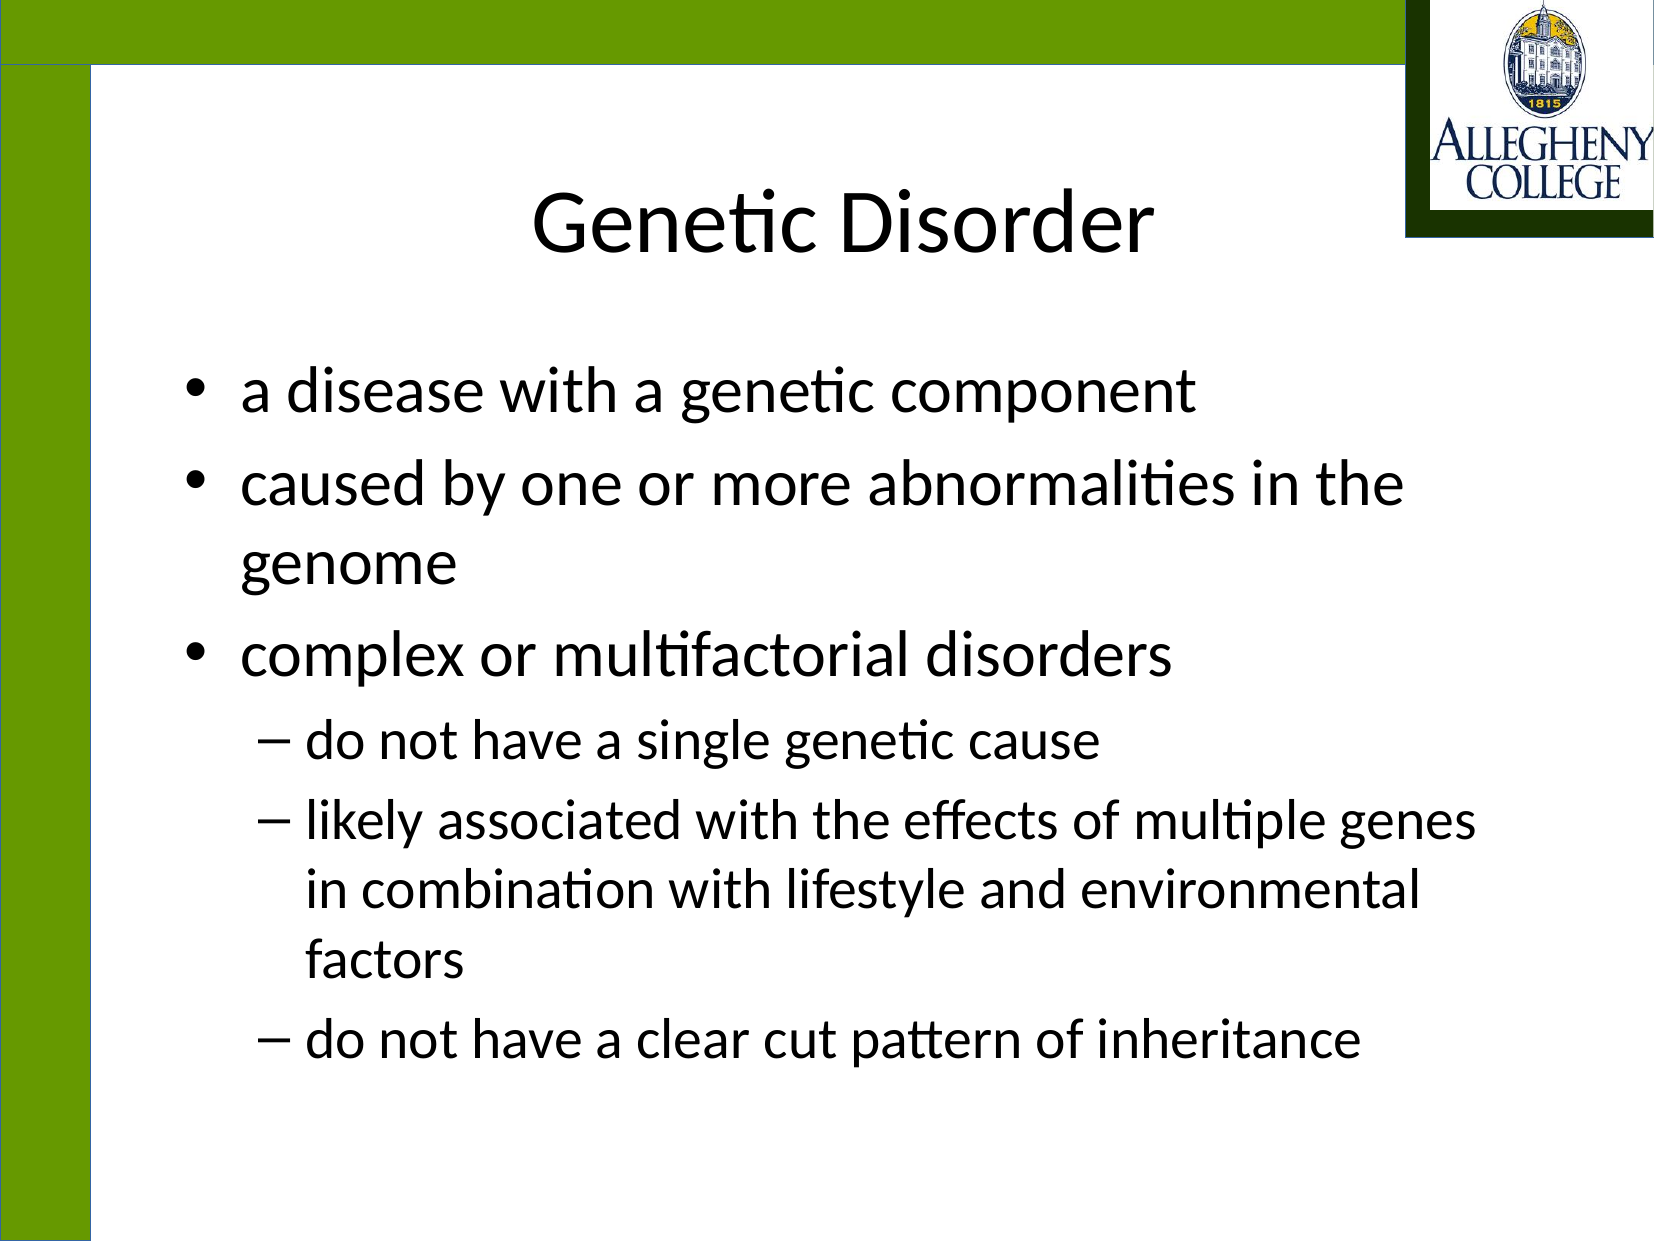

# Genetic Disorder
a disease with a genetic component
caused by one or more abnormalities in the genome
complex or multifactorial disorders
do not have a single genetic cause
likely associated with the effects of multiple genes in combination with lifestyle and environmental factors
do not have a clear cut pattern of inheritance